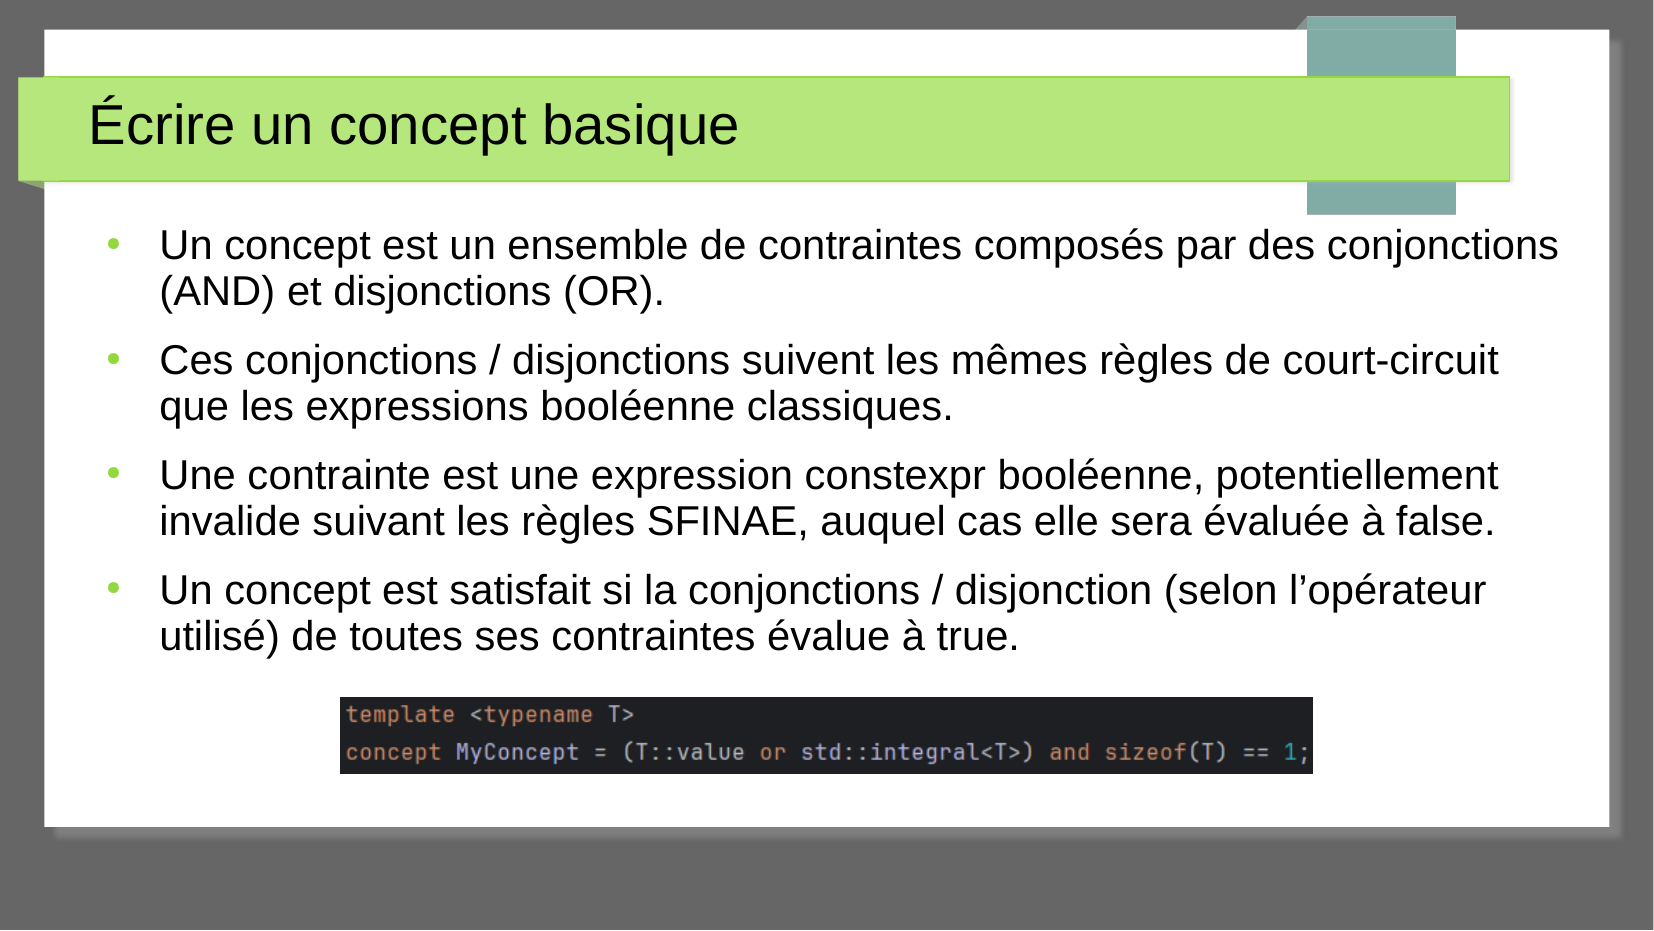

# Écrire un concept basique
Un concept est un ensemble de contraintes composés par des conjonctions (AND) et disjonctions (OR).
Ces conjonctions / disjonctions suivent les mêmes règles de court-circuit que les expressions booléenne classiques.
Une contrainte est une expression constexpr booléenne, potentiellement invalide suivant les règles SFINAE, auquel cas elle sera évaluée à false.
Un concept est satisfait si la conjonctions / disjonction (selon l’opérateur utilisé) de toutes ses contraintes évalue à true.